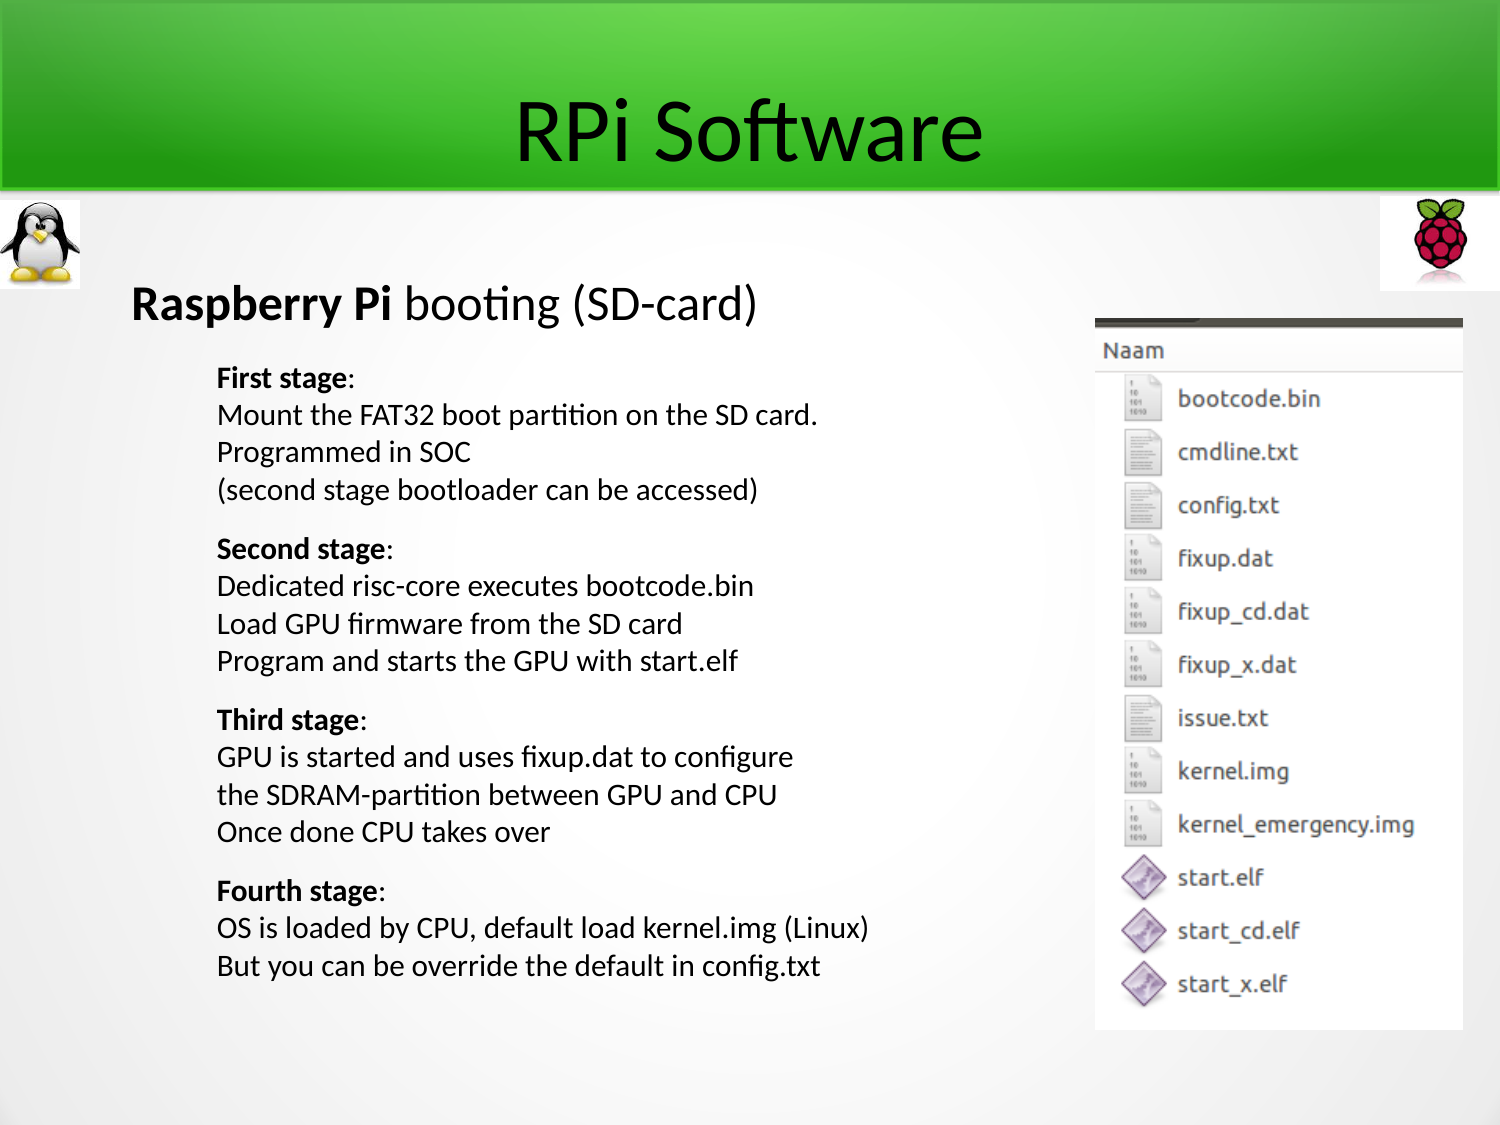

# RPi Software
Raspberry Pi booting (SD-card)
First stage:
Mount the FAT32 boot partition on the SD card.
Programmed in SOC
(second stage bootloader can be accessed)
Second stage:
Dedicated risc-core executes bootcode.bin
Load GPU firmware from the SD card
Program and starts the GPU with start.elf
Third stage:
GPU is started and uses fixup.dat to configure
the SDRAM-partition between GPU and CPU
Once done CPU takes over
Fourth stage:
OS is loaded by CPU, default load kernel.img (Linux)
But you can be override the default in config.txt